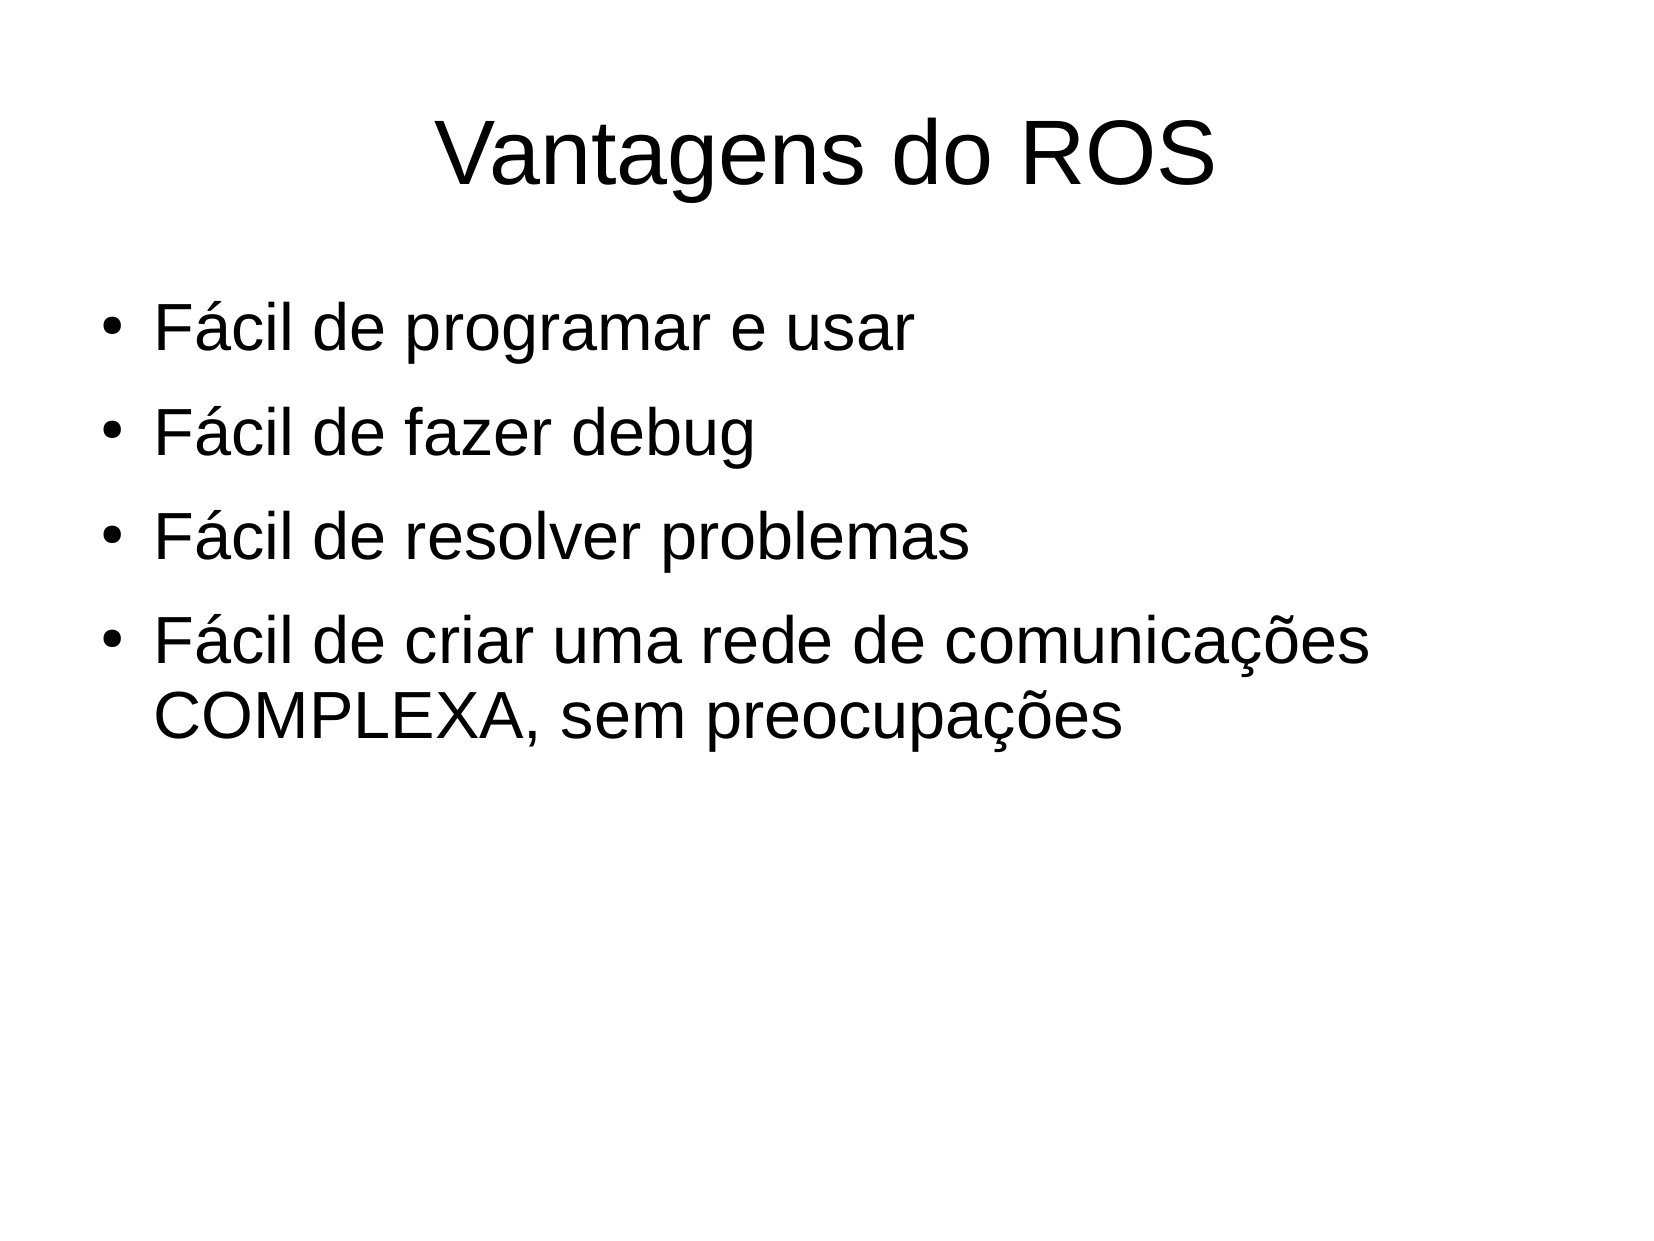

# Vantagens do ROS
Fácil de programar e usar
Fácil de fazer debug
Fácil de resolver problemas
Fácil de criar uma rede de comunicações COMPLEXA, sem preocupações